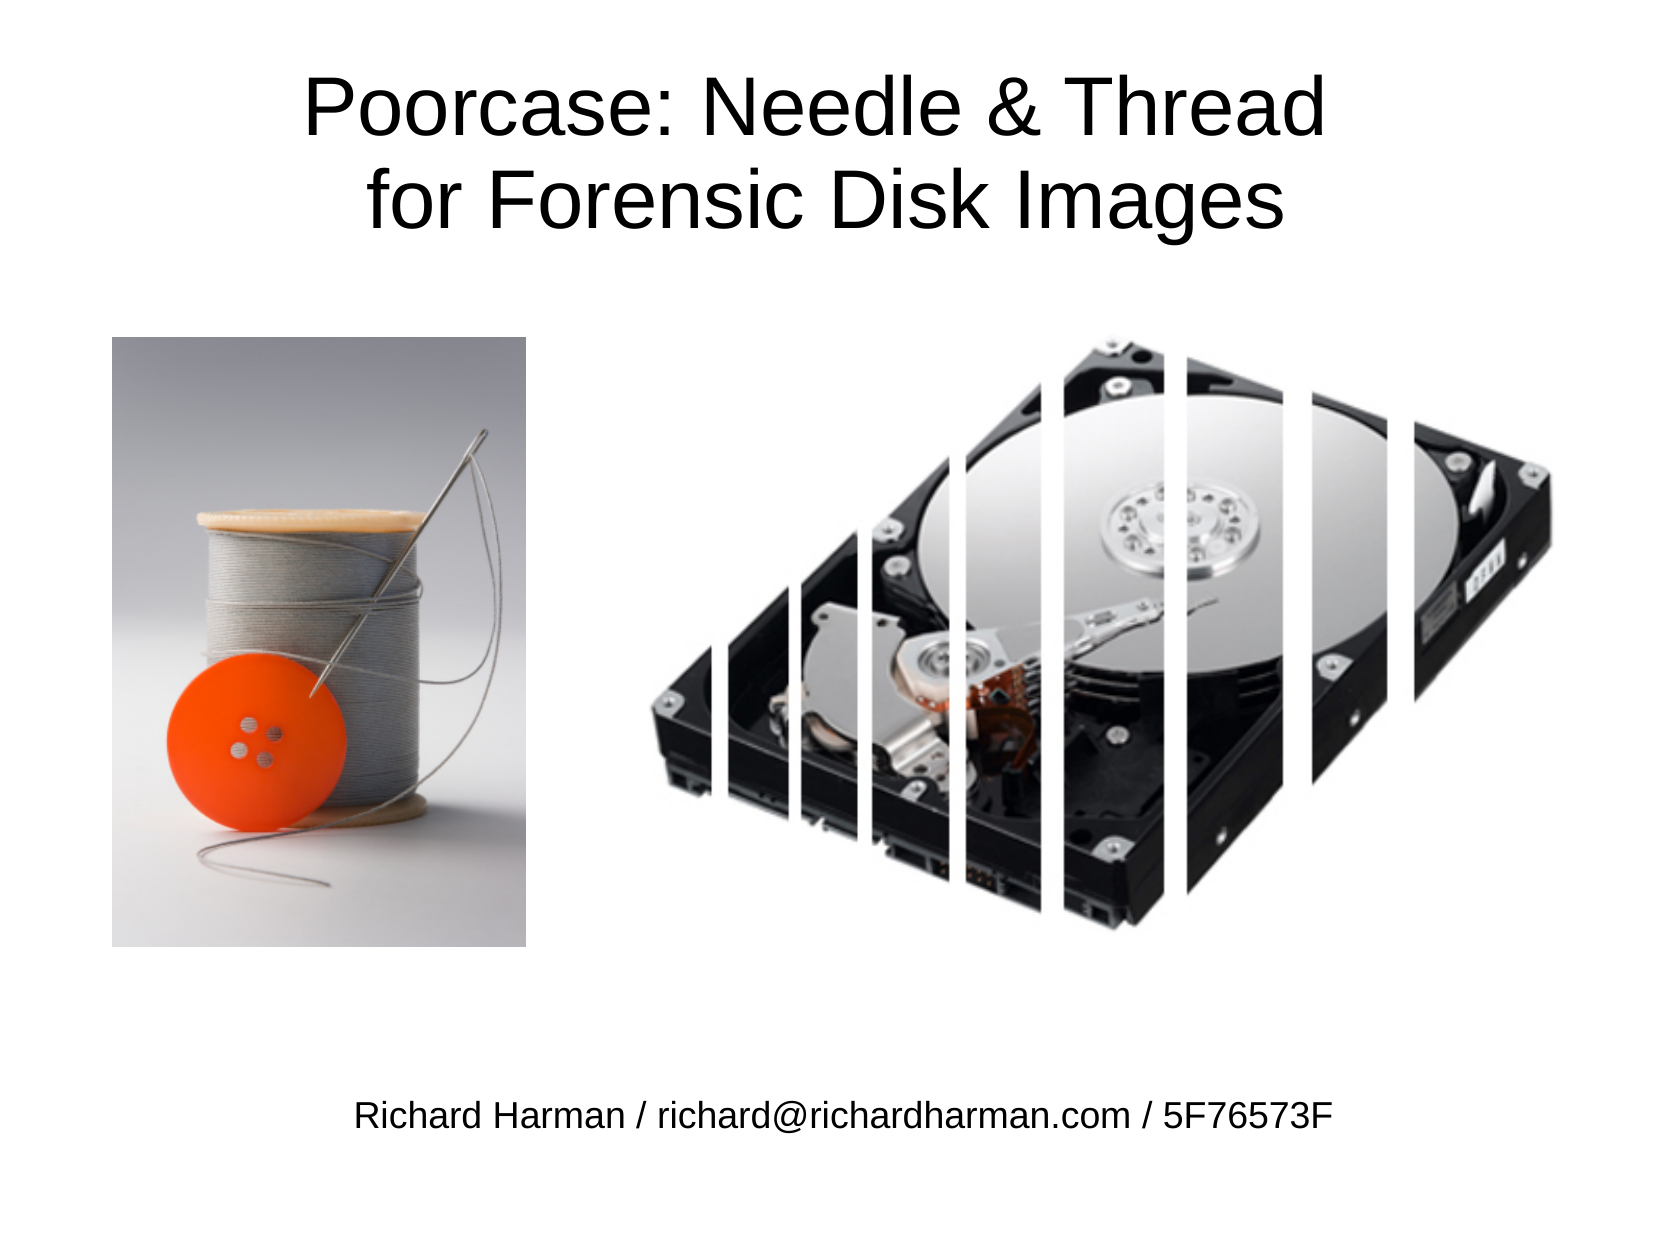

# Poorcase: Needle & Thread for Forensic Disk Images
Richard Harman / richard@richardharman.com / 5F76573F